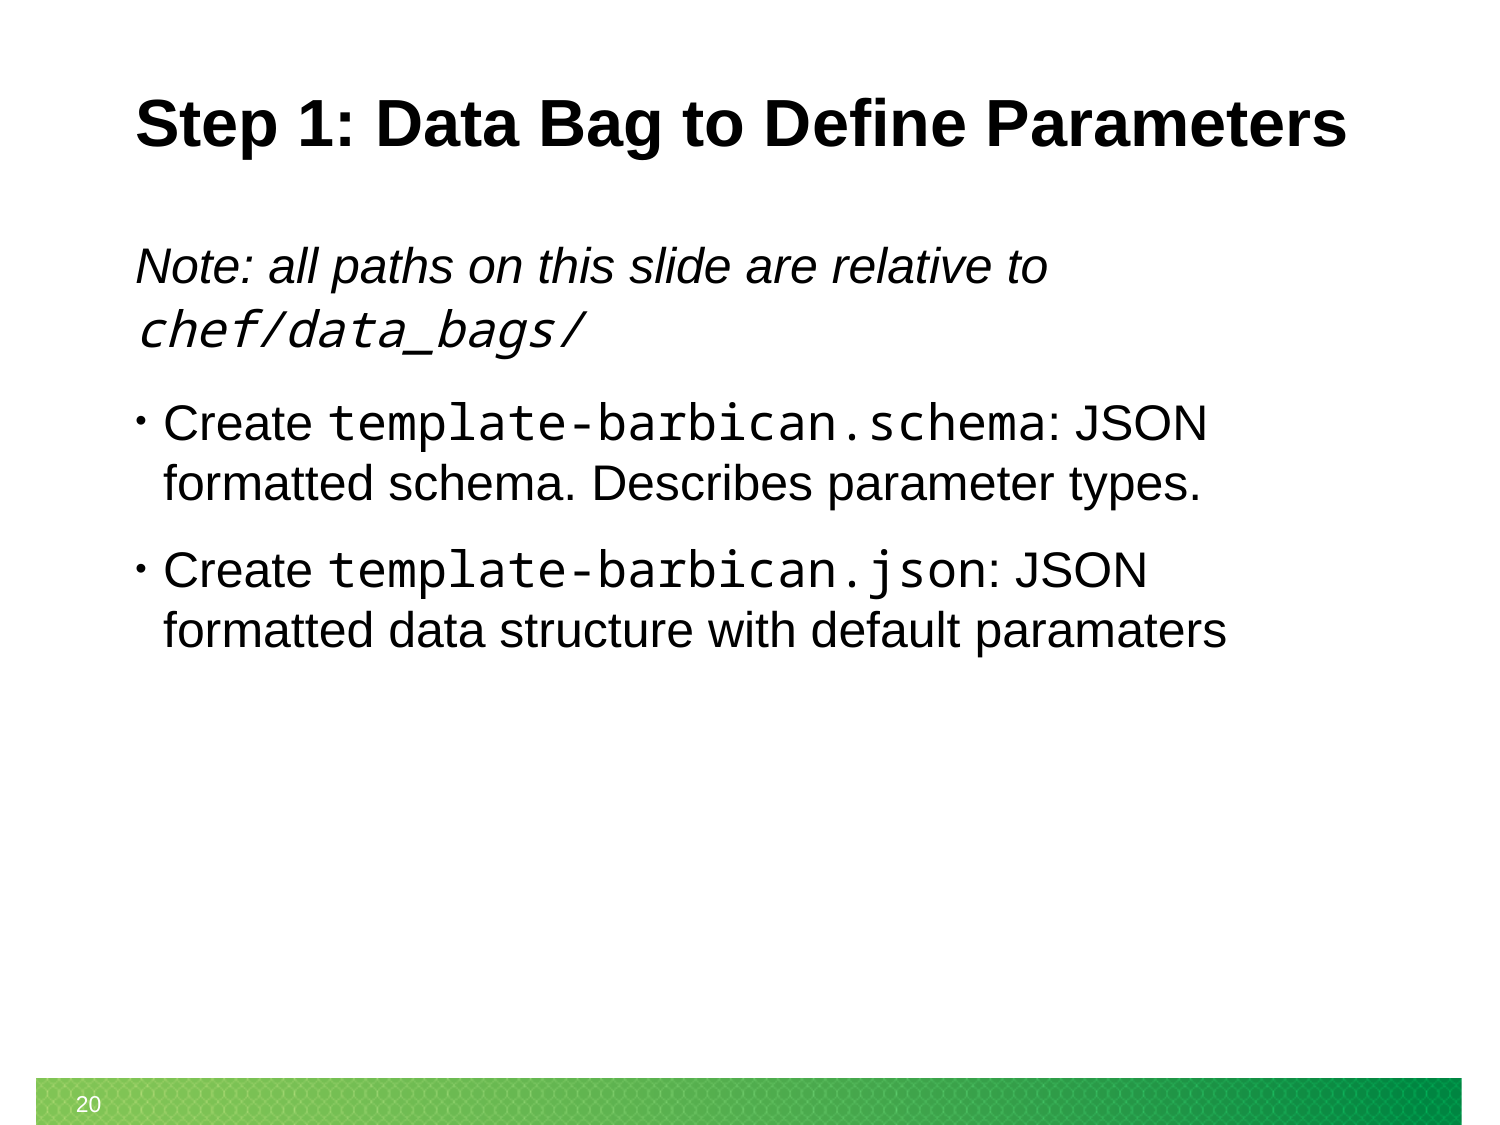

# Step 1: Data Bag to Define Parameters
Note: all paths on this slide are relative to chef/data_bags/
Create template-barbican.schema: JSON formatted schema. Describes parameter types.
Create template-barbican.json: JSON formatted data structure with default paramaters